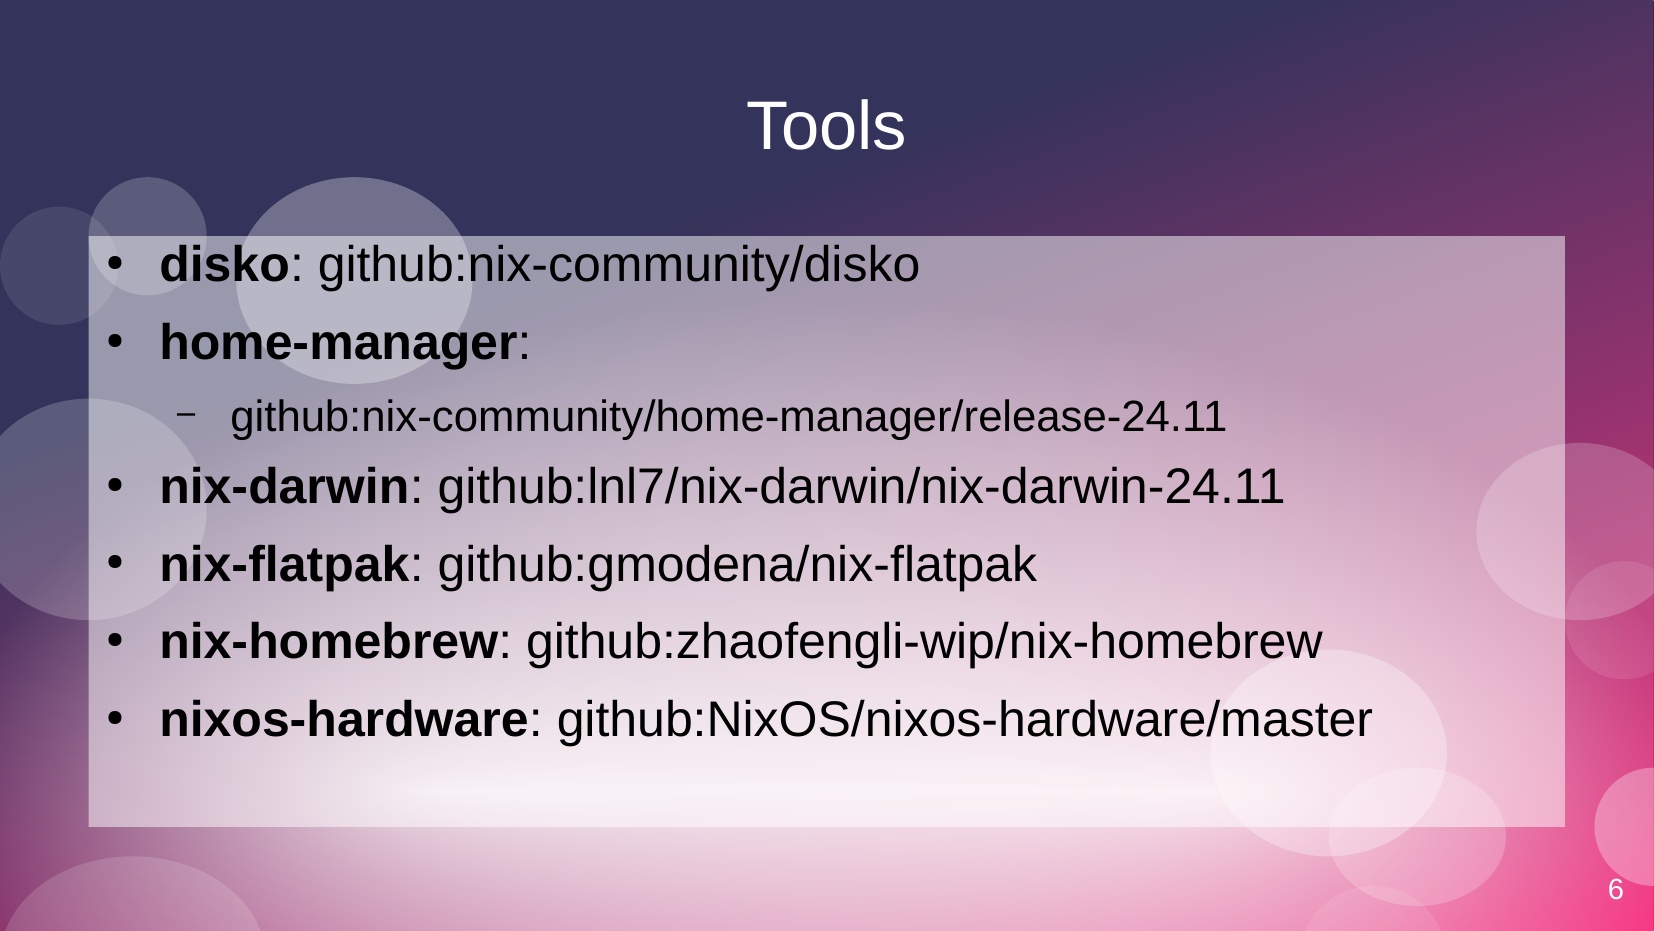

# Tools
disko: github:nix-community/disko
home-manager:
github:nix-community/home-manager/release-24.11
nix-darwin: github:lnl7/nix-darwin/nix-darwin-24.11
nix-flatpak: github:gmodena/nix-flatpak
nix-homebrew: github:zhaofengli-wip/nix-homebrew
nixos-hardware: github:NixOS/nixos-hardware/master
6